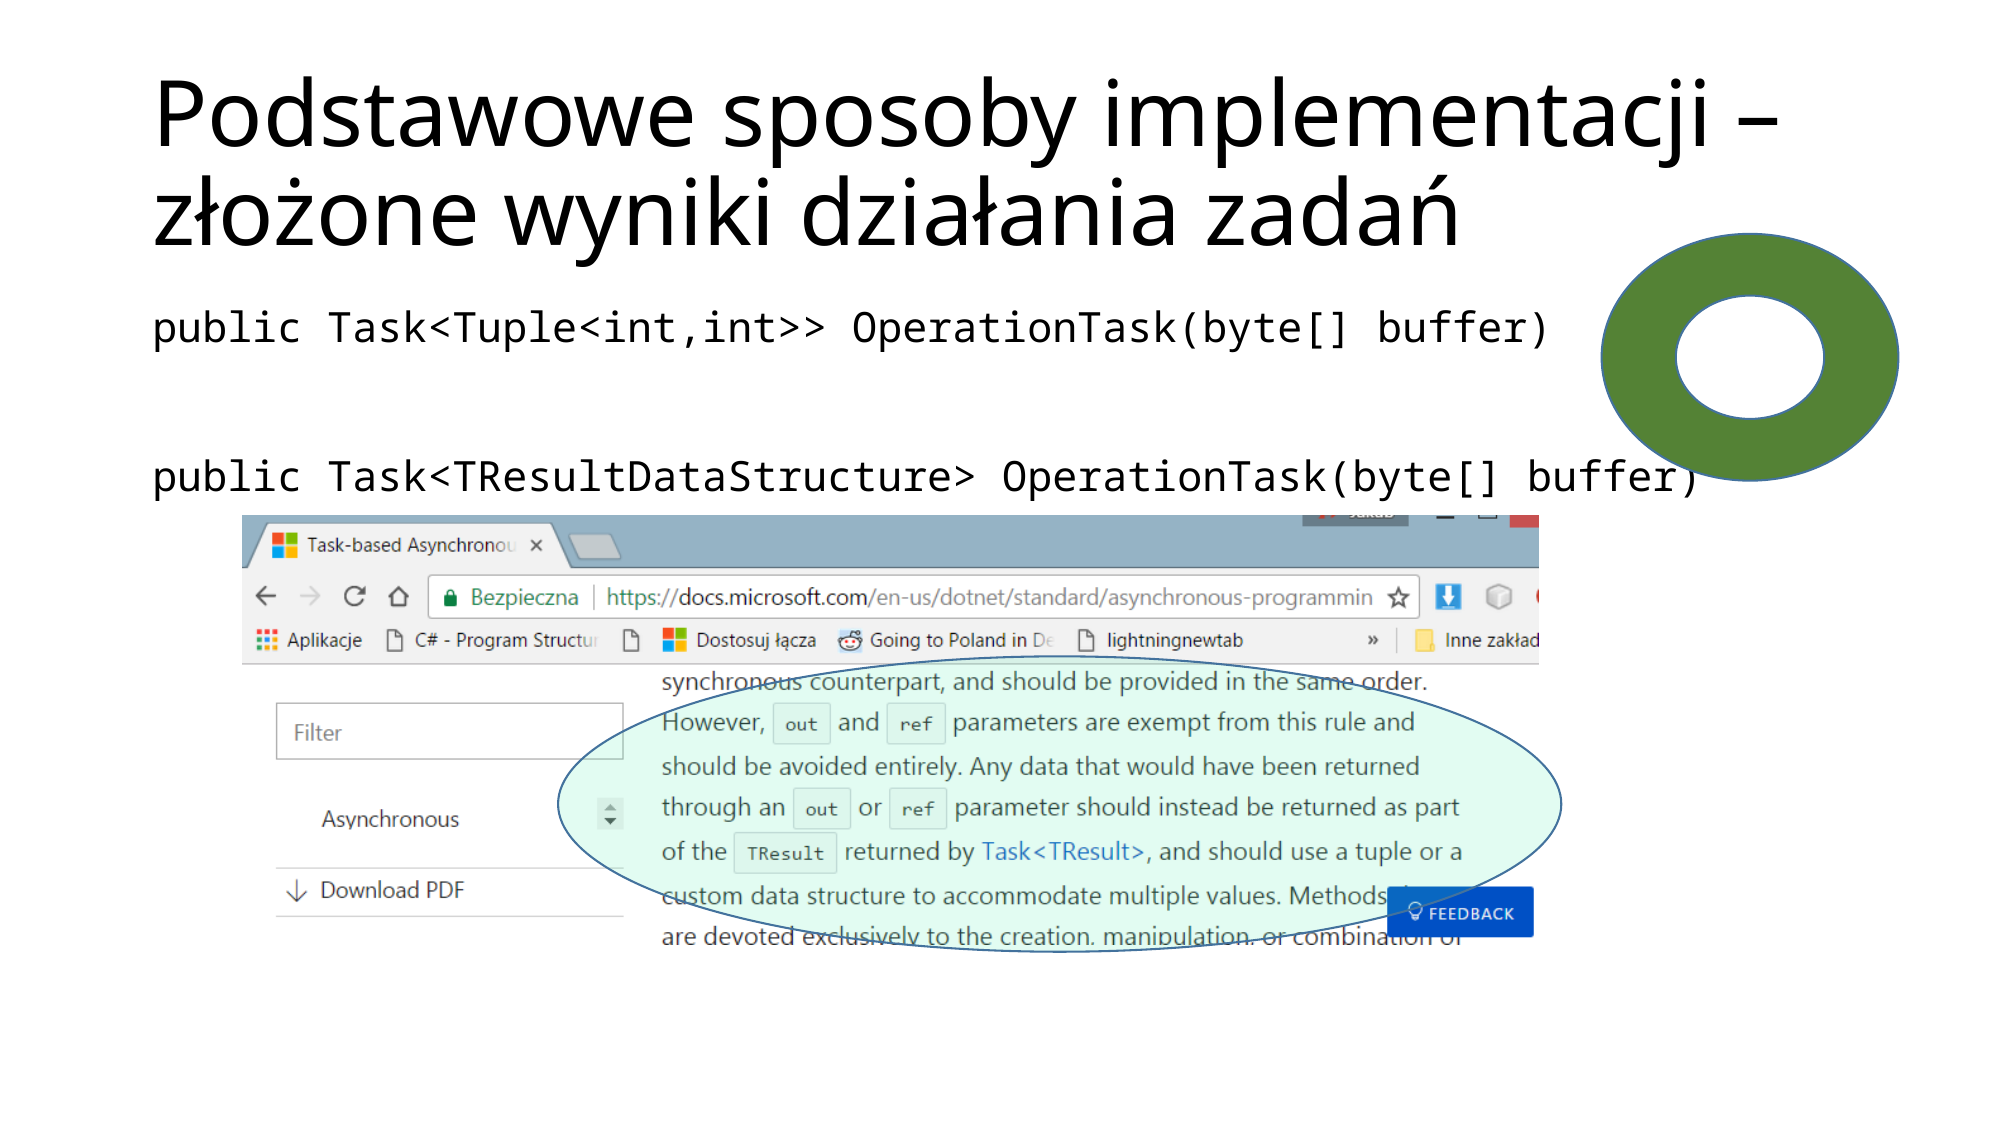

# Podstawowe sposoby implementacji – złożone wyniki działania zadań
public Task<Tuple<int,int>> OperationTask(byte[] buffer)
public Task<TResultDataStructure> OperationTask(byte[] buffer)